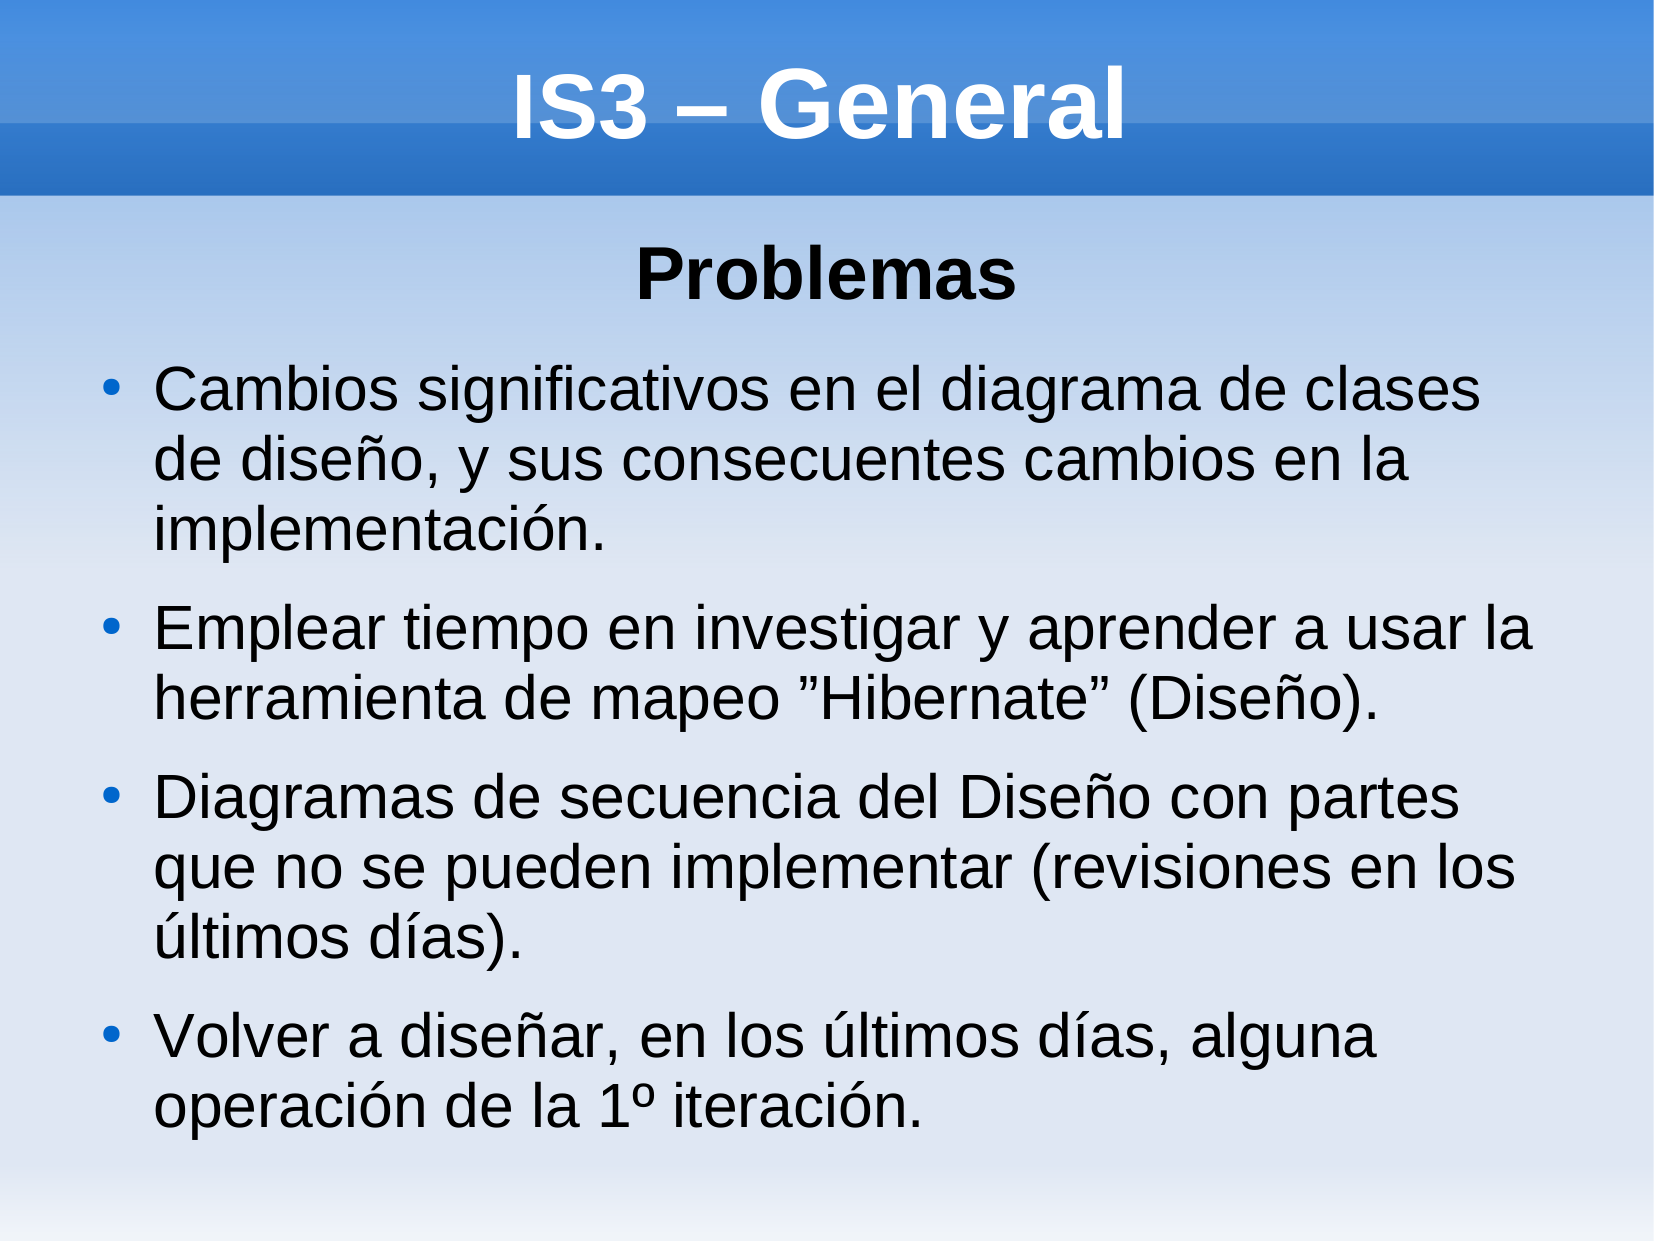

# IS3 – General
Problemas
Cambios significativos en el diagrama de clases de diseño, y sus consecuentes cambios en la implementación.
Emplear tiempo en investigar y aprender a usar la herramienta de mapeo ”Hibernate” (Diseño).
Diagramas de secuencia del Diseño con partes que no se pueden implementar (revisiones en los últimos días).
Volver a diseñar, en los últimos días, alguna operación de la 1º iteración.